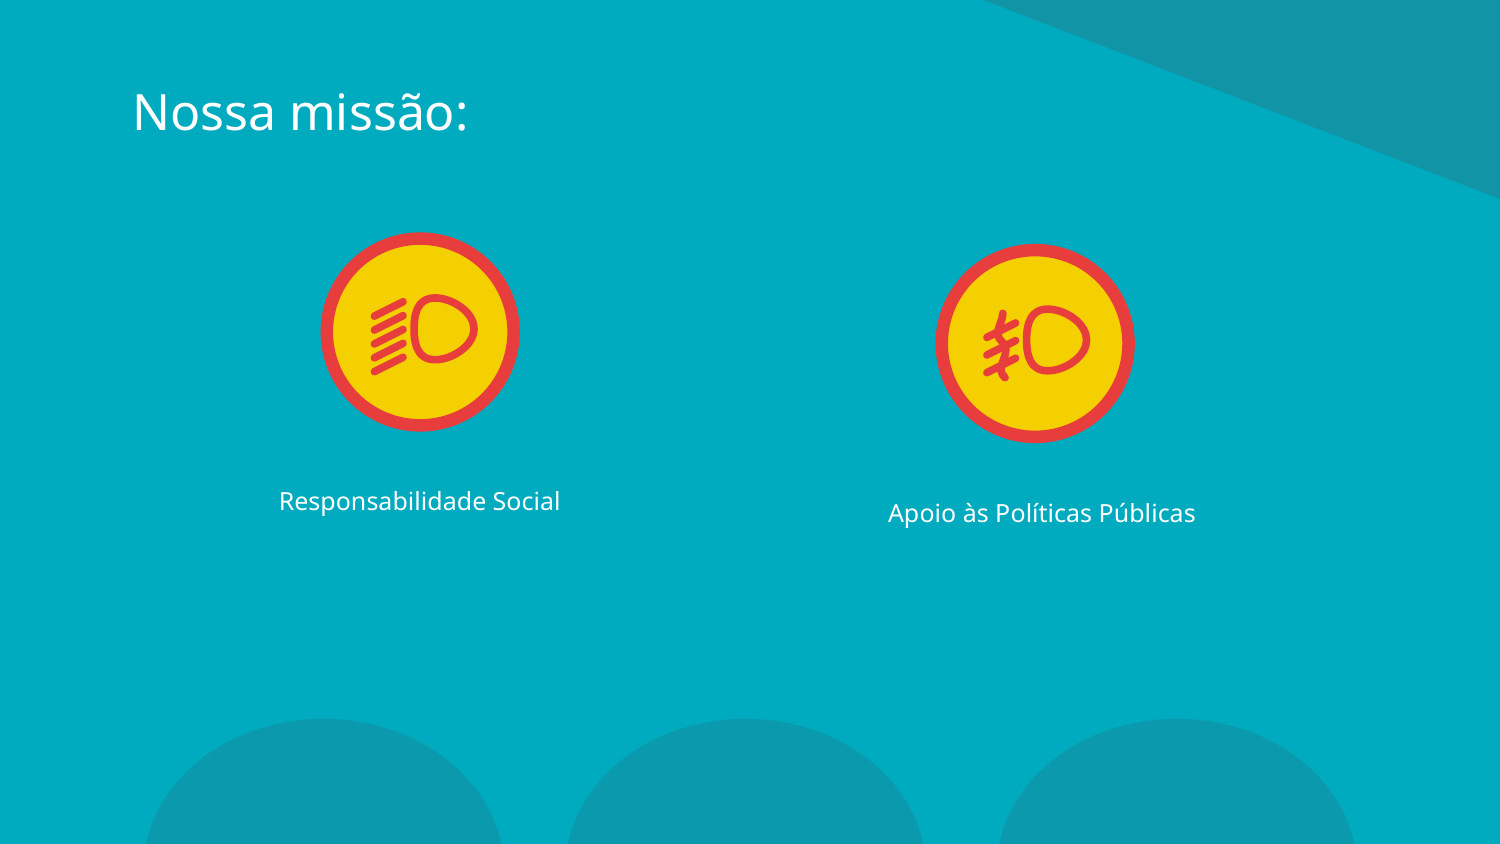

# Nossa missão:
Responsabilidade Social
Apoio às Políticas Públicas